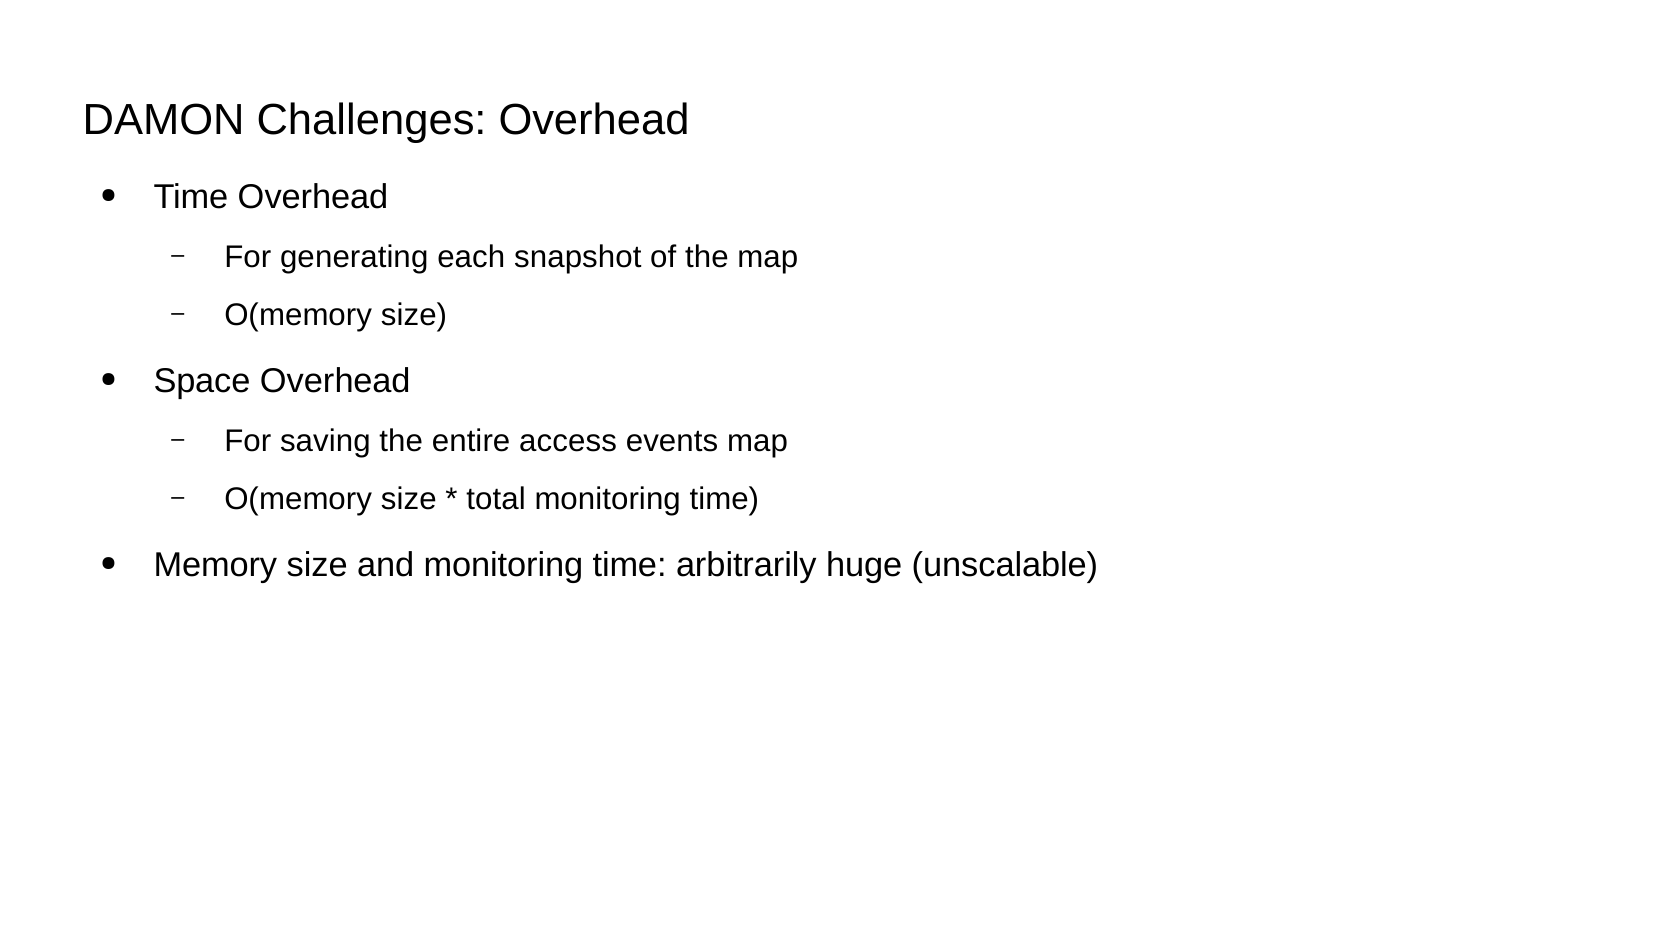

# DAMON Challenges: Overhead
Time Overhead
For generating each snapshot of the map
O(memory size)
Space Overhead
For saving the entire access events map
O(memory size * total monitoring time)
Memory size and monitoring time: arbitrarily huge (unscalable)